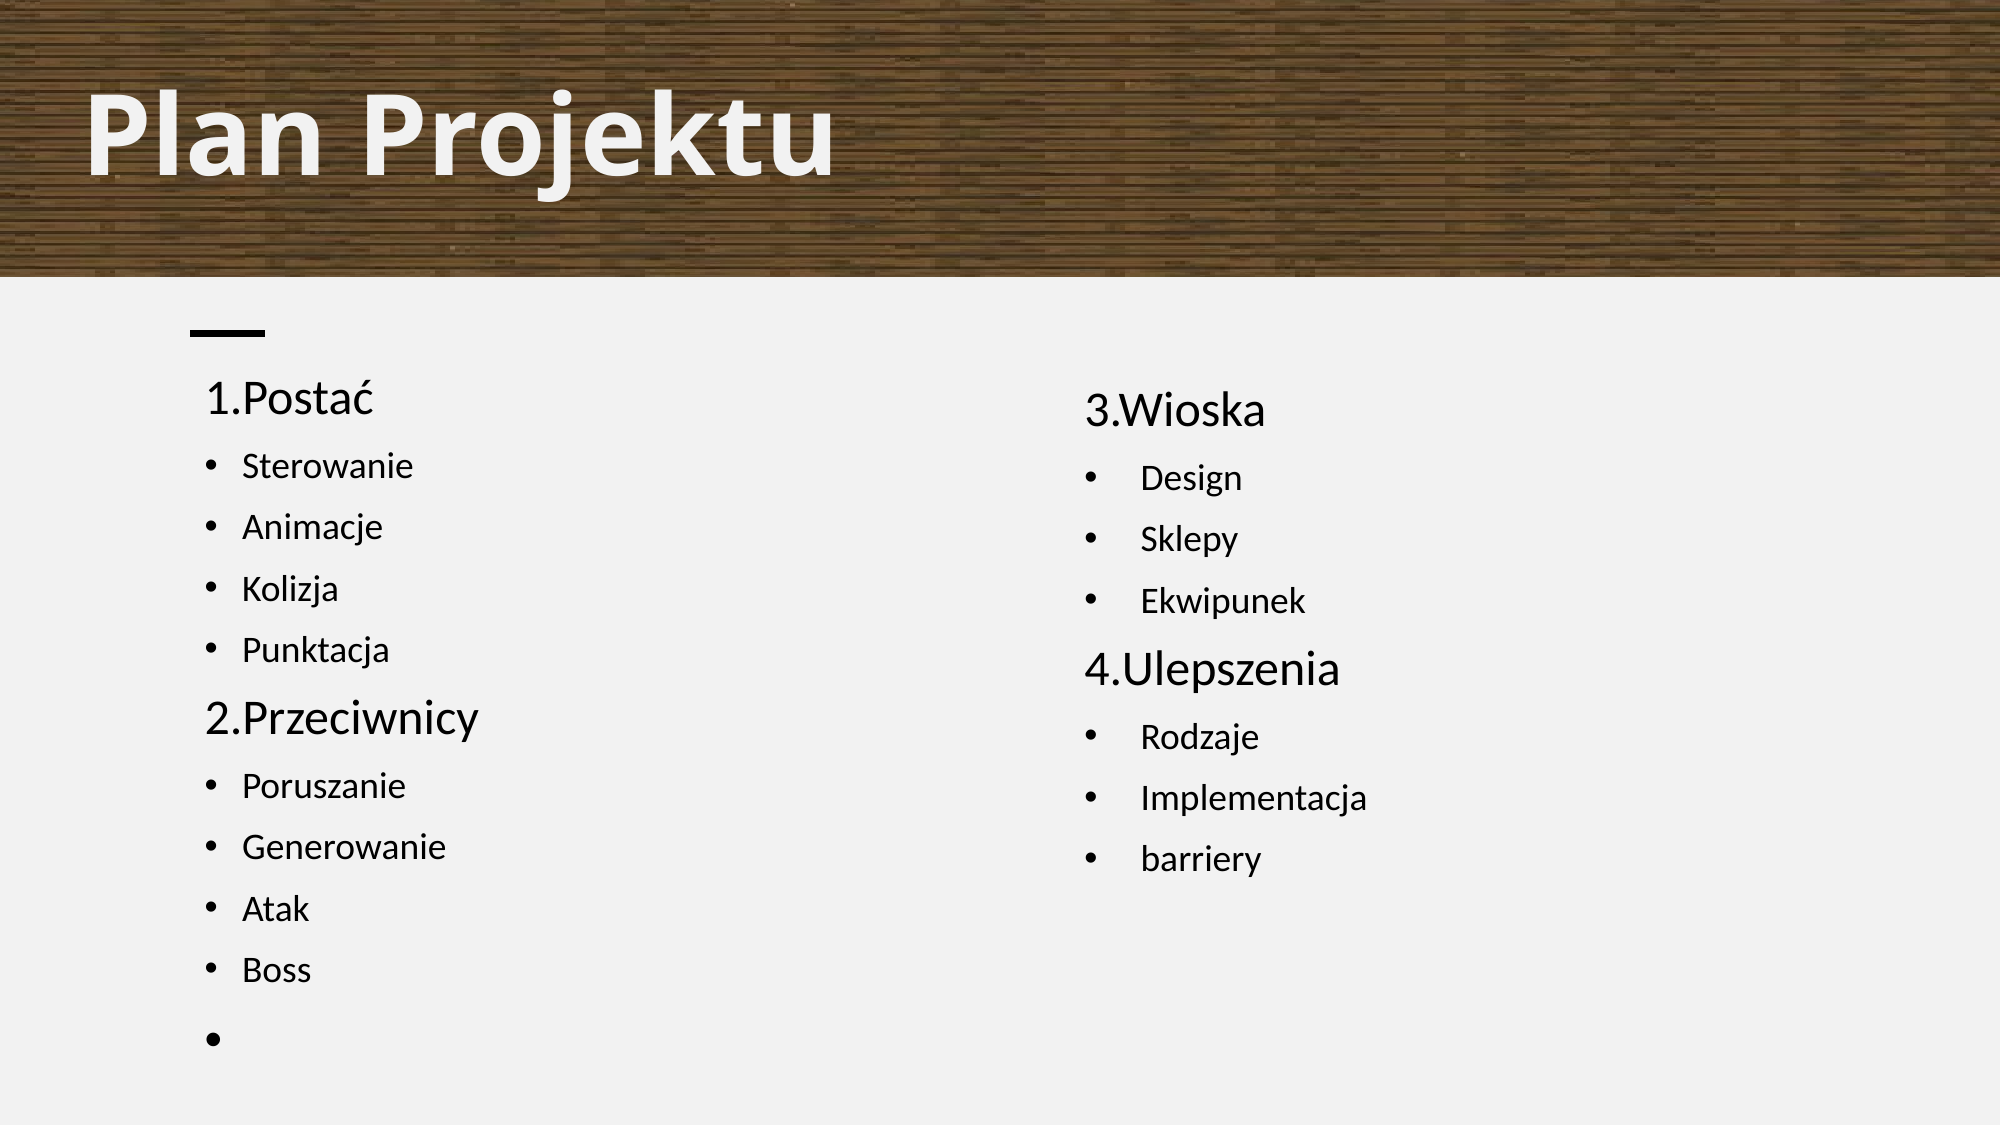

Plan Projektu
# 1.Postać
Sterowanie
Animacje
Kolizja
Punktacja
2.Przeciwnicy
Poruszanie
Generowanie
Atak
Boss
3.Wioska
Design
Sklepy
Ekwipunek
4.Ulepszenia
Rodzaje
Implementacja
barriery